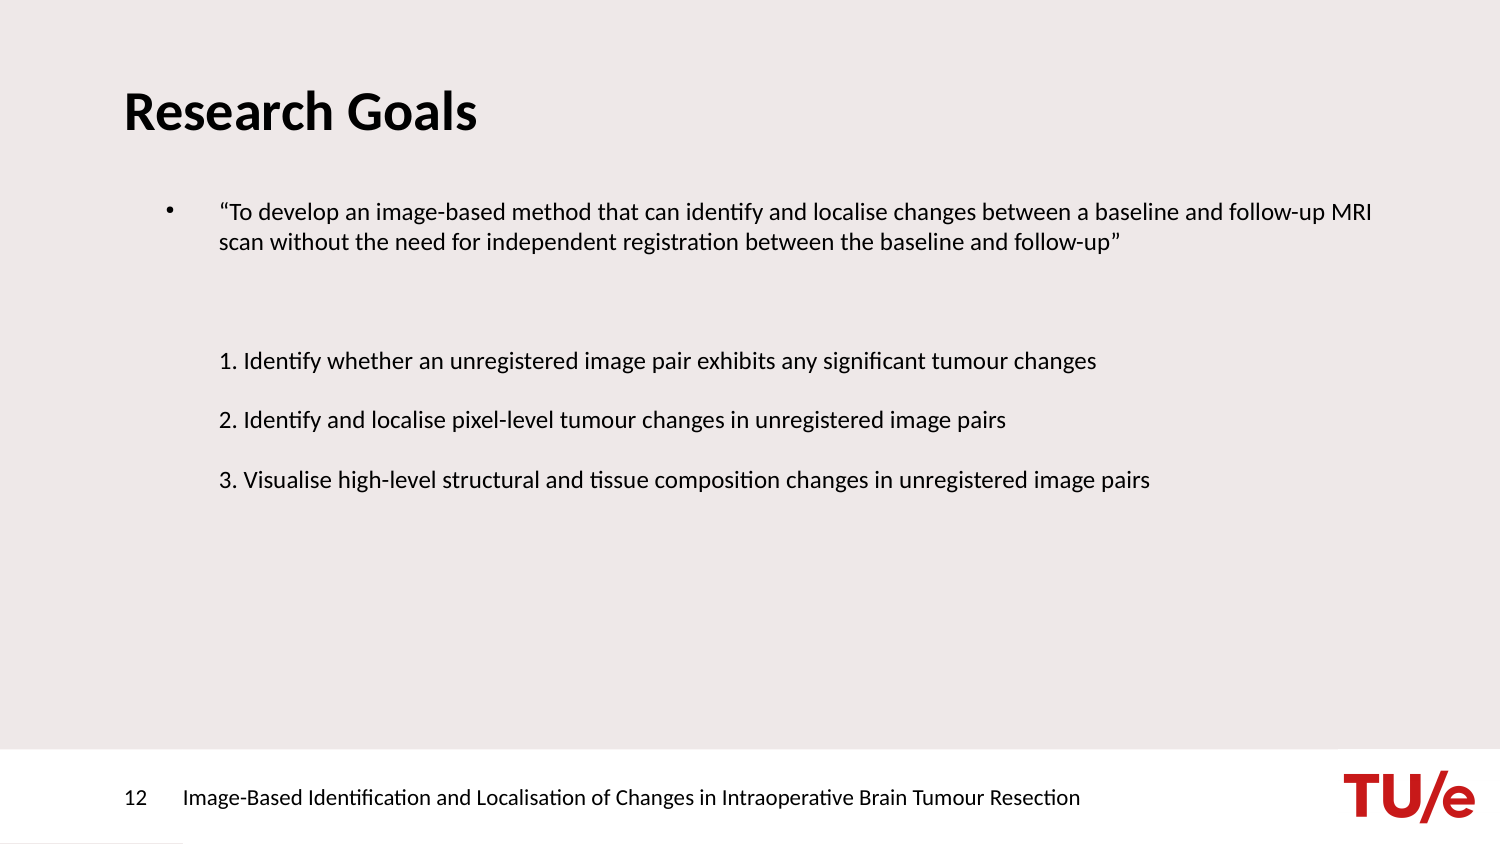

# Research Goals
“To develop an image-based method that can identify and localise changes between a baseline and follow-up MRI scan without the need for independent registration between the baseline and follow-up”
1. Identify whether an unregistered image pair exhibits any significant tumour changes
2. Identify and localise pixel-level tumour changes in unregistered image pairs
3. Visualise high-level structural and tissue composition changes in unregistered image pairs
12
Image-Based Identification and Localisation of Changes in Intraoperative Brain Tumour Resection